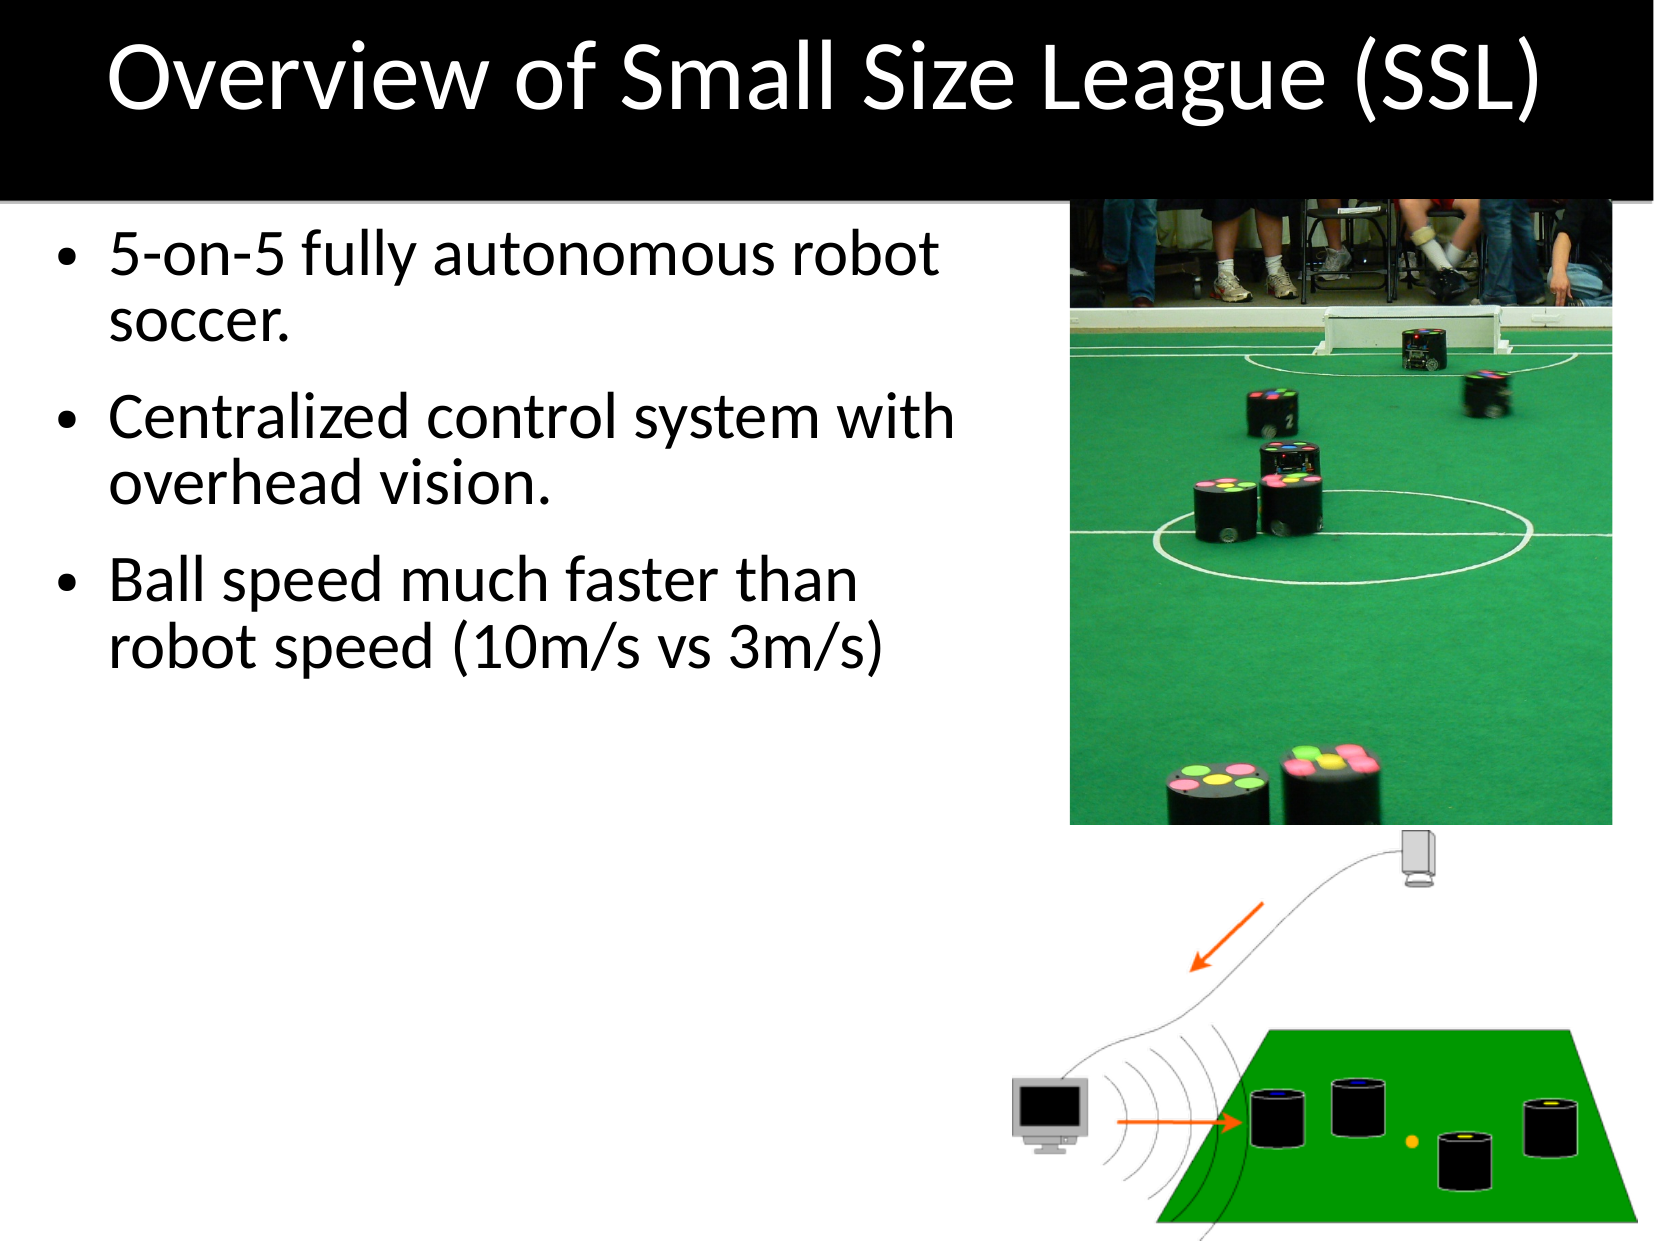

# Overview of Small Size League (SSL)
5-on-5 fully autonomous robot soccer.
Centralized control system with overhead vision.
Ball speed much faster than robot speed (10m/s vs 3m/s)